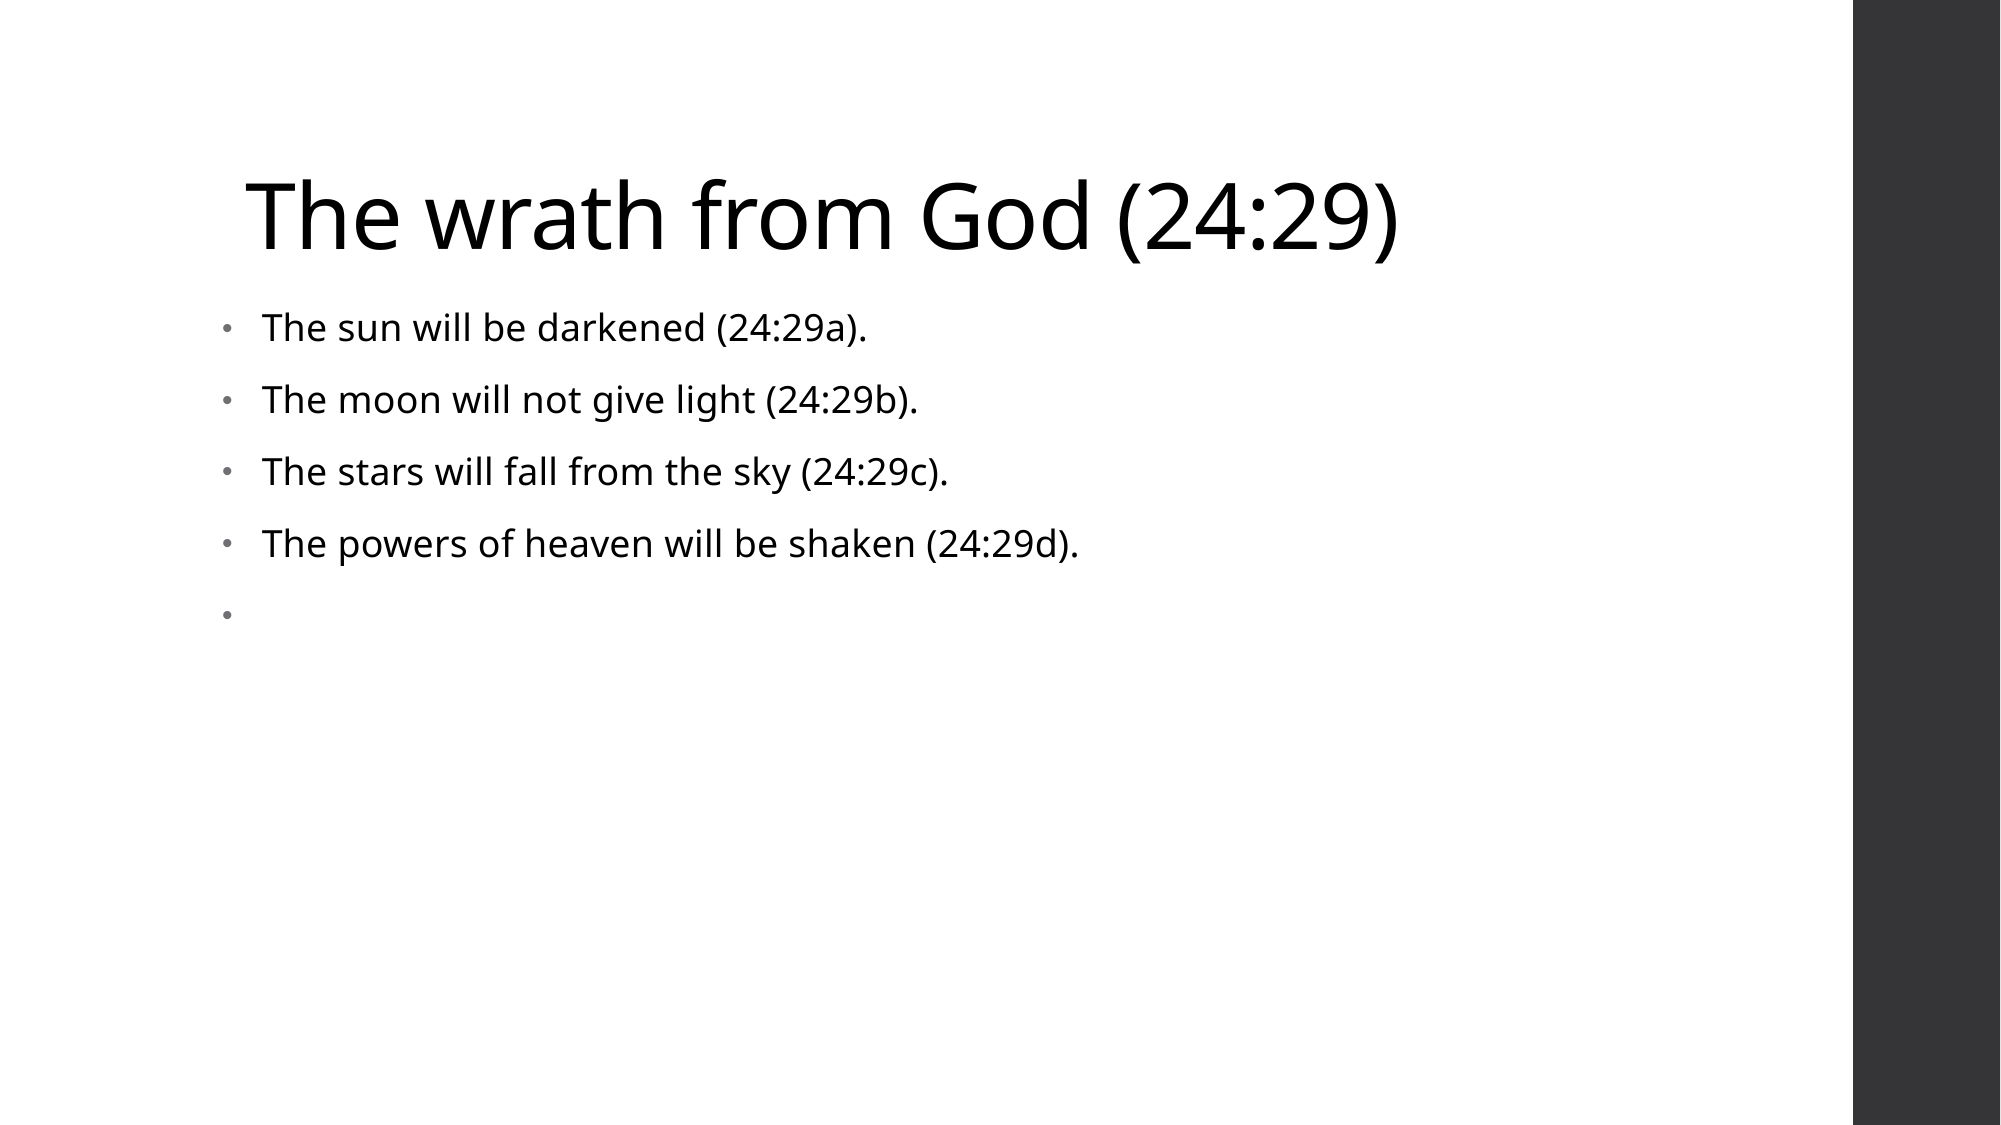

# The wrath from God (24:29)
 The sun will be darkened (24:29a).
 The moon will not give light (24:29b).
 The stars will fall from the sky (24:29c).
 The powers of heaven will be shaken (24:29d).